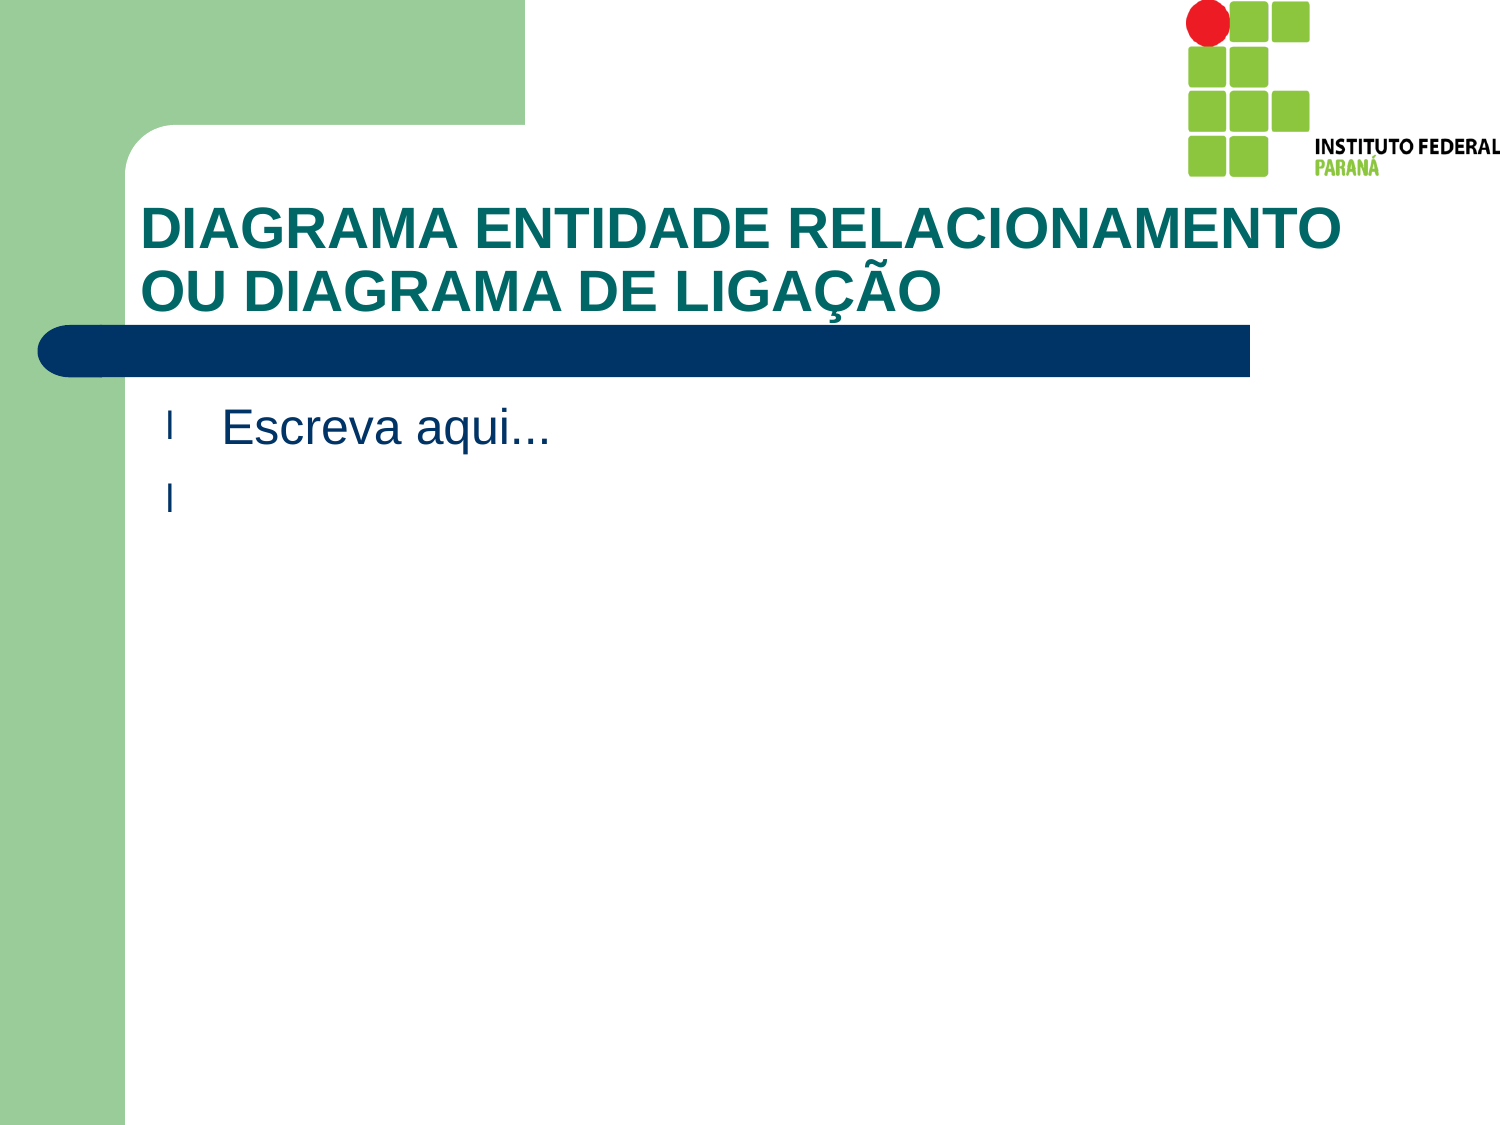

# DIAGRAMA ENTIDADE RELACIONAMENTO OU DIAGRAMA DE LIGAÇÃO
Escreva aqui...